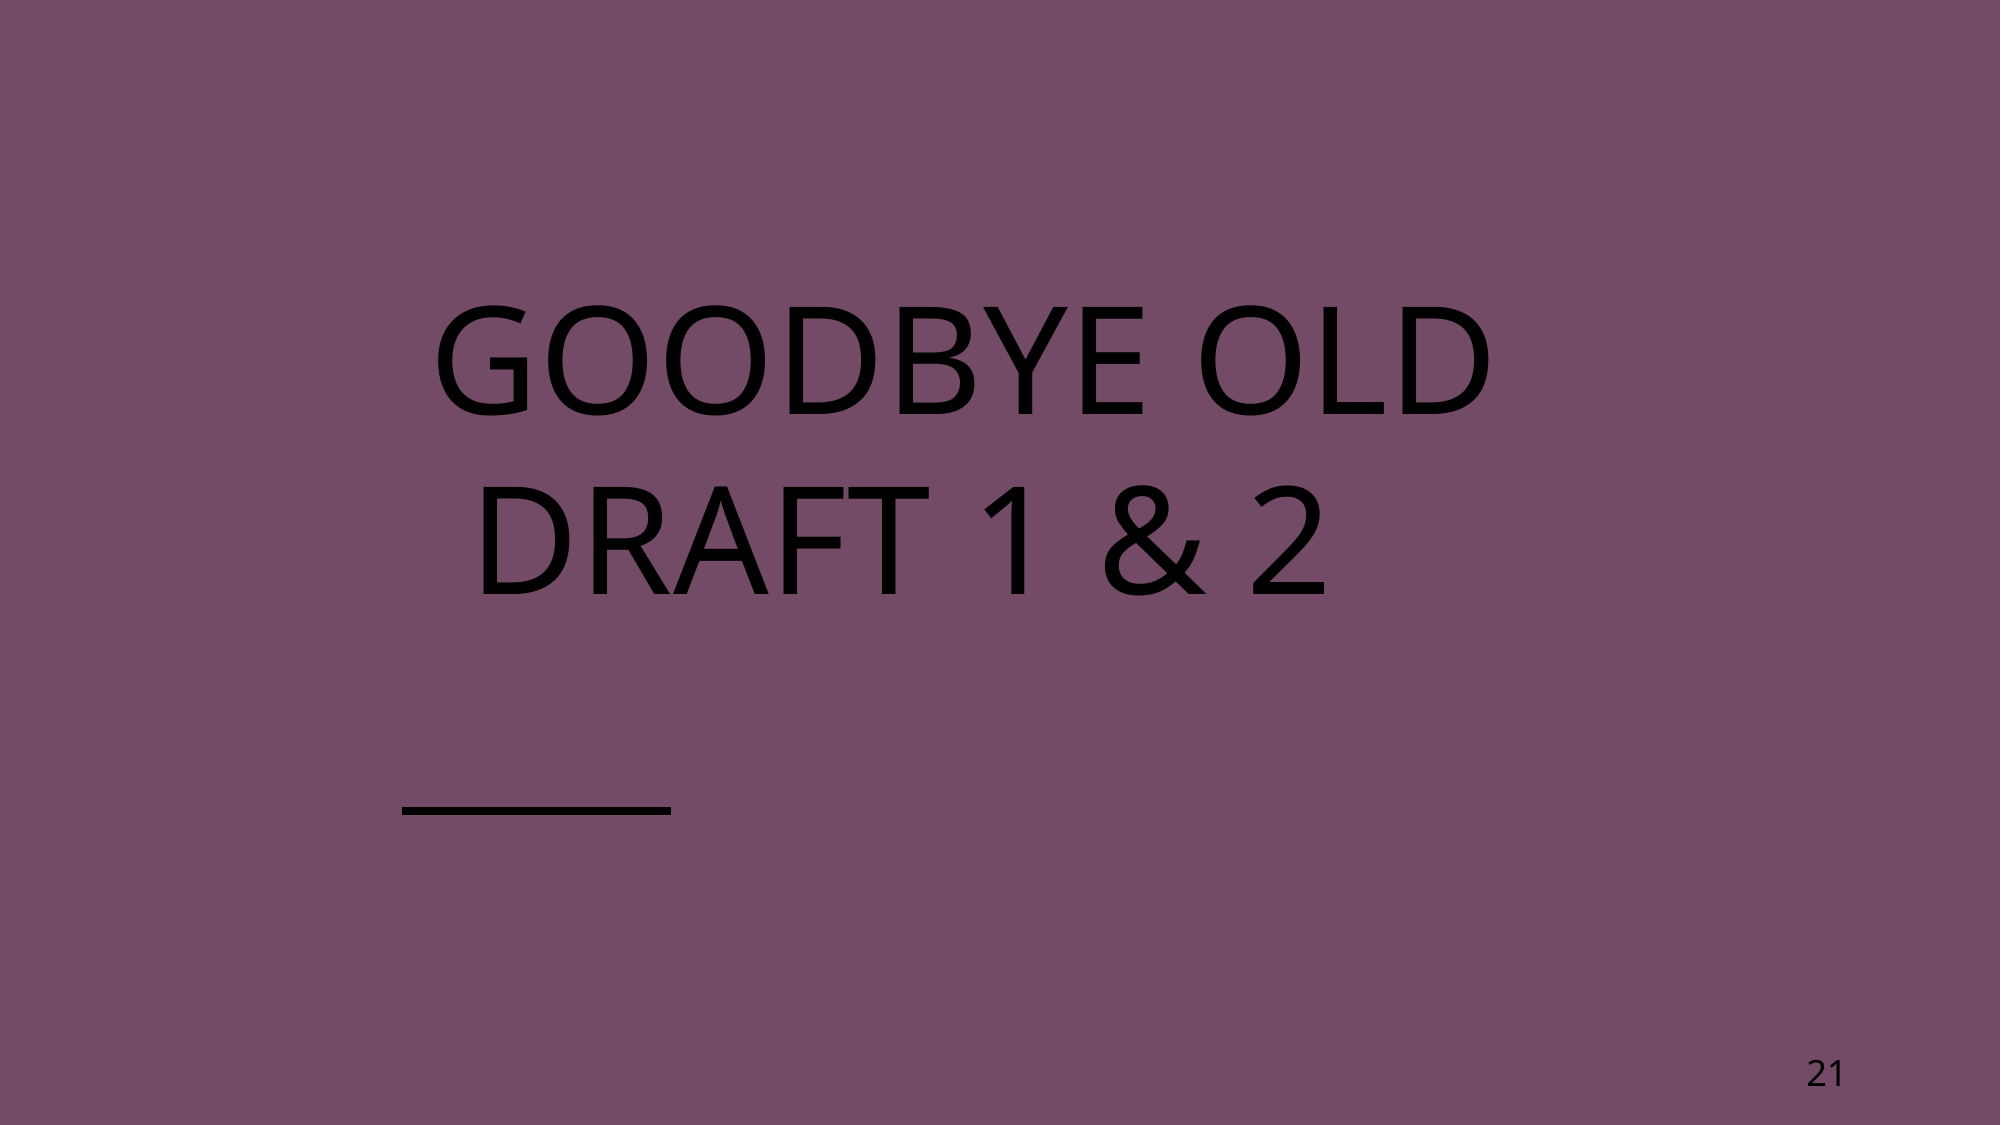

# GOODBYE old  DRAFT 1 & 2
21